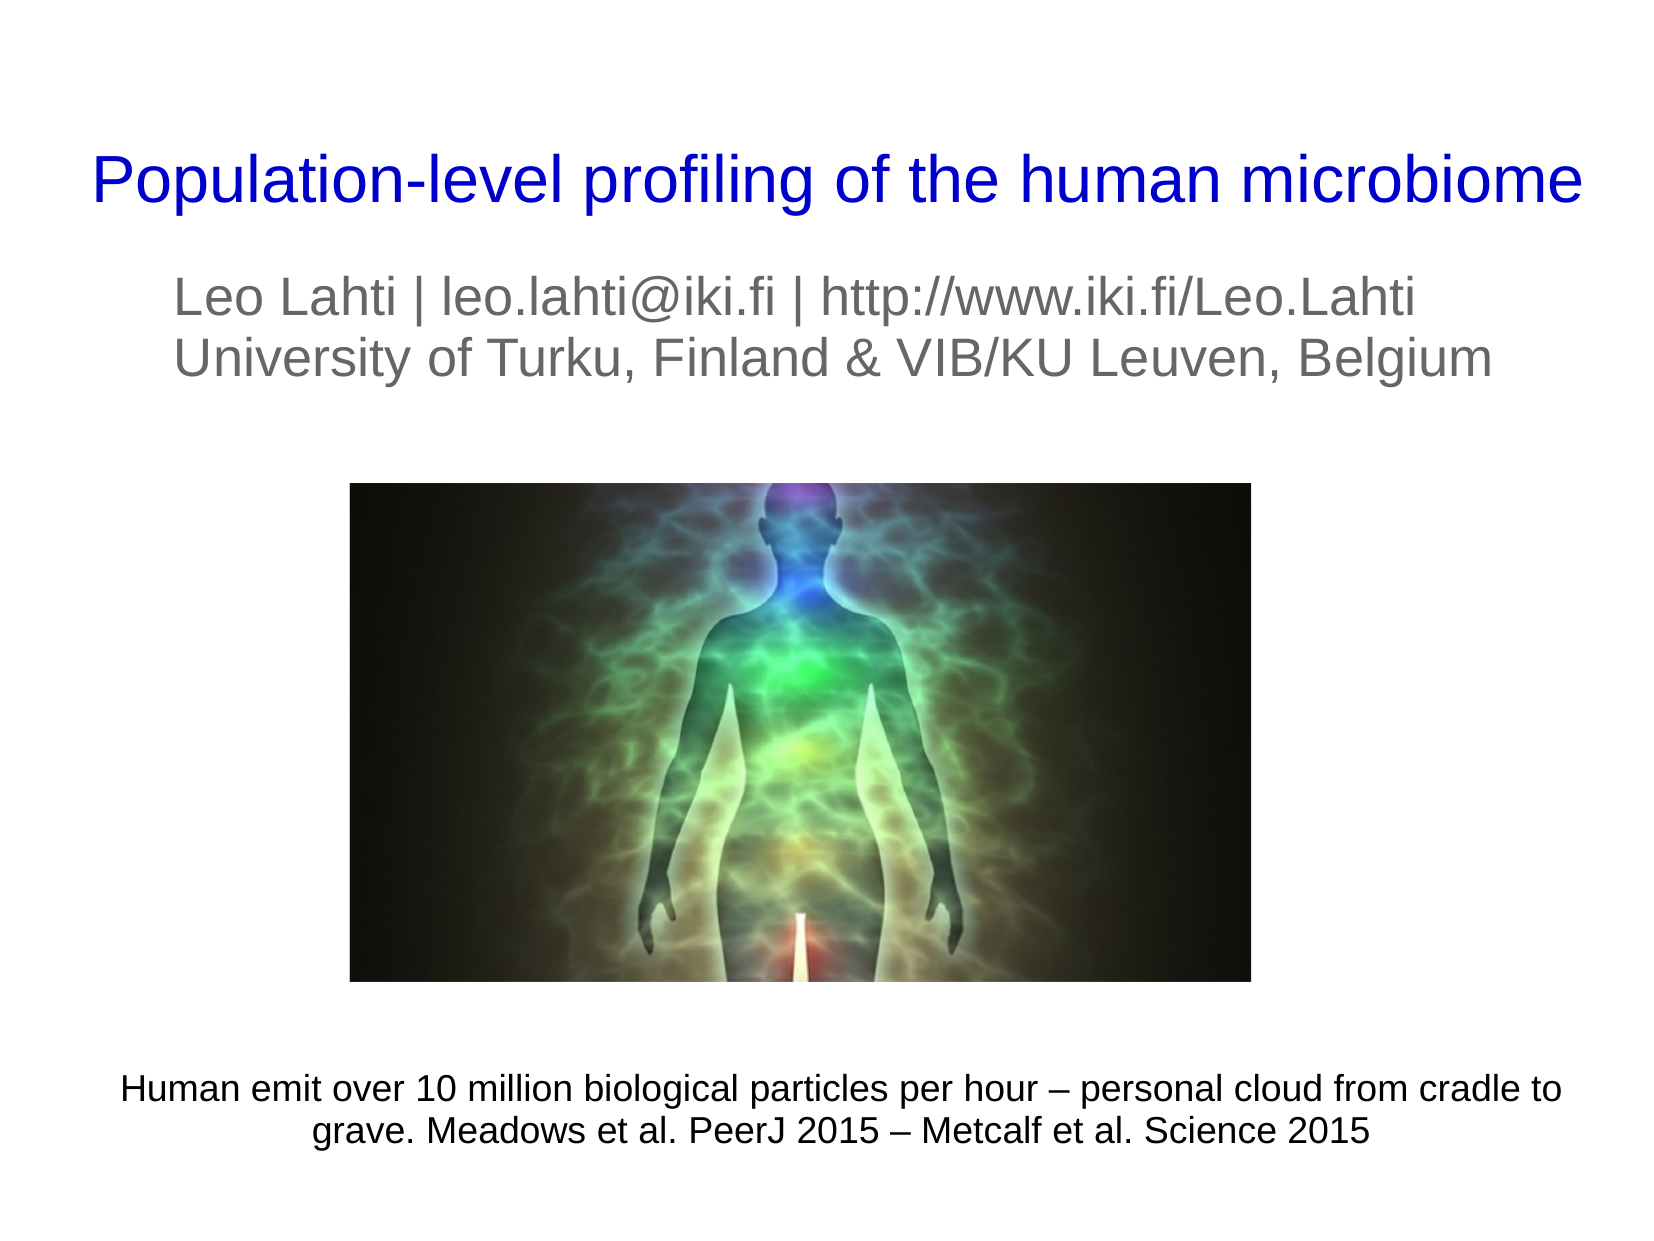

# Population-level profiling of the human microbiome
Leo Lahti | leo.lahti@iki.fi | http://www.iki.fi/Leo.Lahti
University of Turku, Finland & VIB/KU Leuven, Belgium
Human emit over 10 million biological particles per hour – personal cloud from cradle to grave. Meadows et al. PeerJ 2015 – Metcalf et al. Science 2015